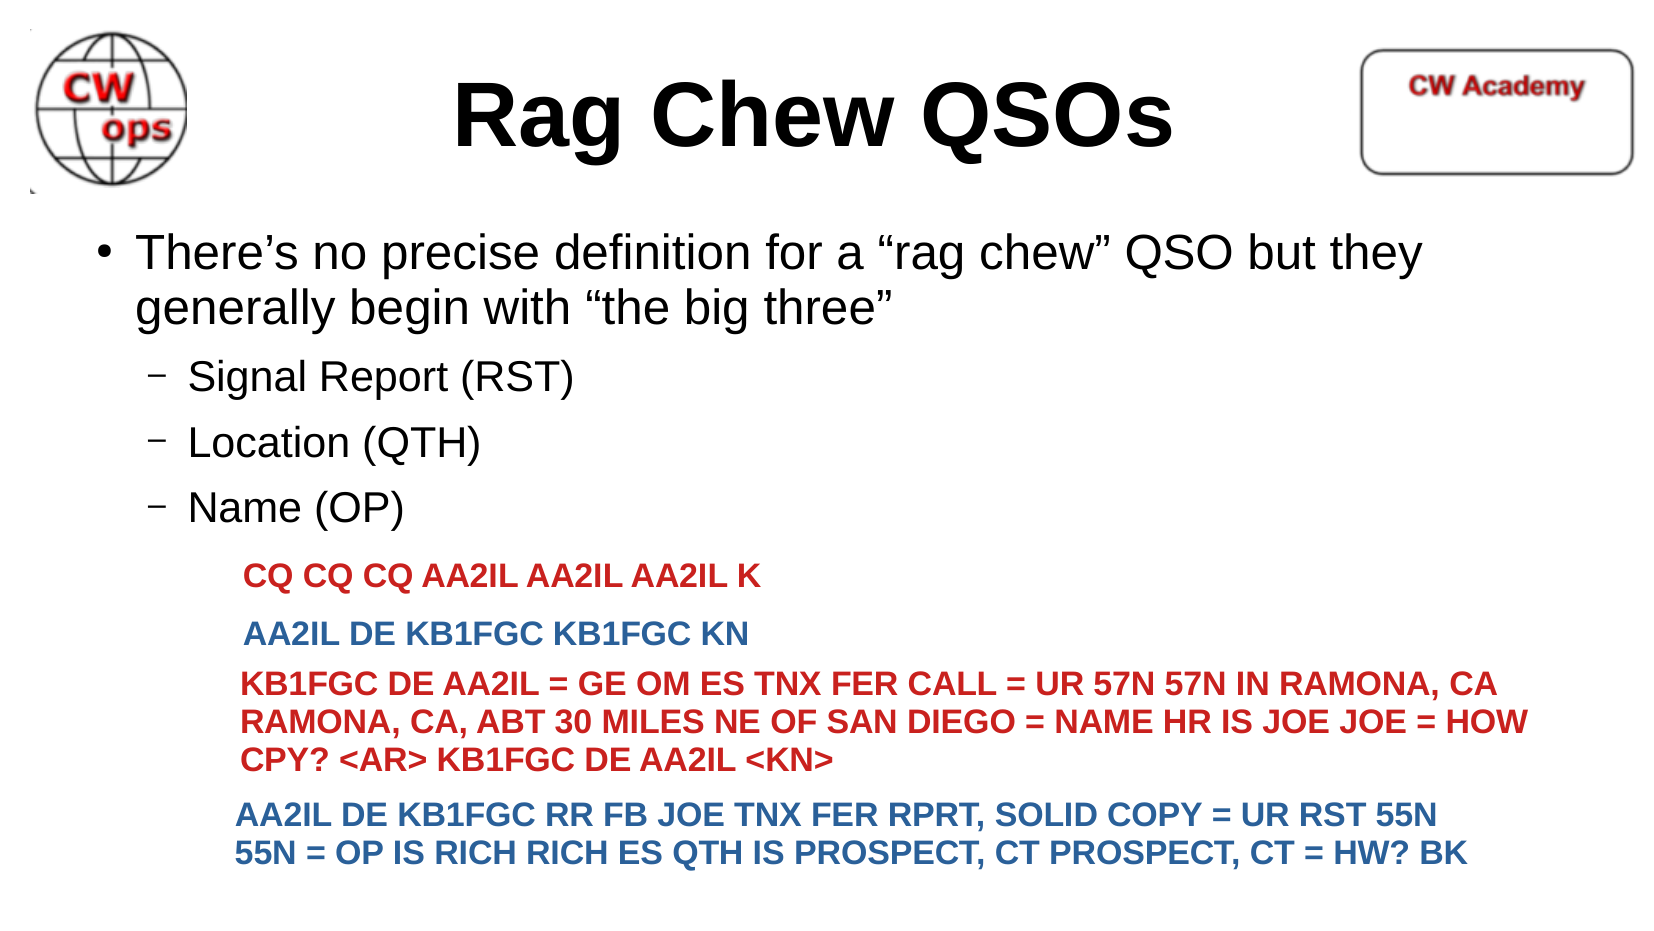

# Rag Chew QSOs
There’s no precise definition for a “rag chew” QSO but they generally begin with “the big three”
Signal Report (RST)
Location (QTH)
Name (OP)
	CQ CQ CQ AA2IL AA2IL AA2IL K
 	AA2IL DE KB1FGC KB1FGC KN
KB1FGC DE AA2IL = GE OM ES TNX FER CALL = UR 57N 57N IN RAMONA, CA RAMONA, CA, ABT 30 MILES NE OF SAN DIEGO = NAME HR IS JOE JOE = HOW CPY? <AR> KB1FGC DE AA2IL <KN>
 AA2IL DE KB1FGC RR FB JOE TNX FER RPRT, SOLID COPY = UR RST 55N
 55N = OP IS RICH RICH ES QTH IS PROSPECT, CT PROSPECT, CT = HW? BK